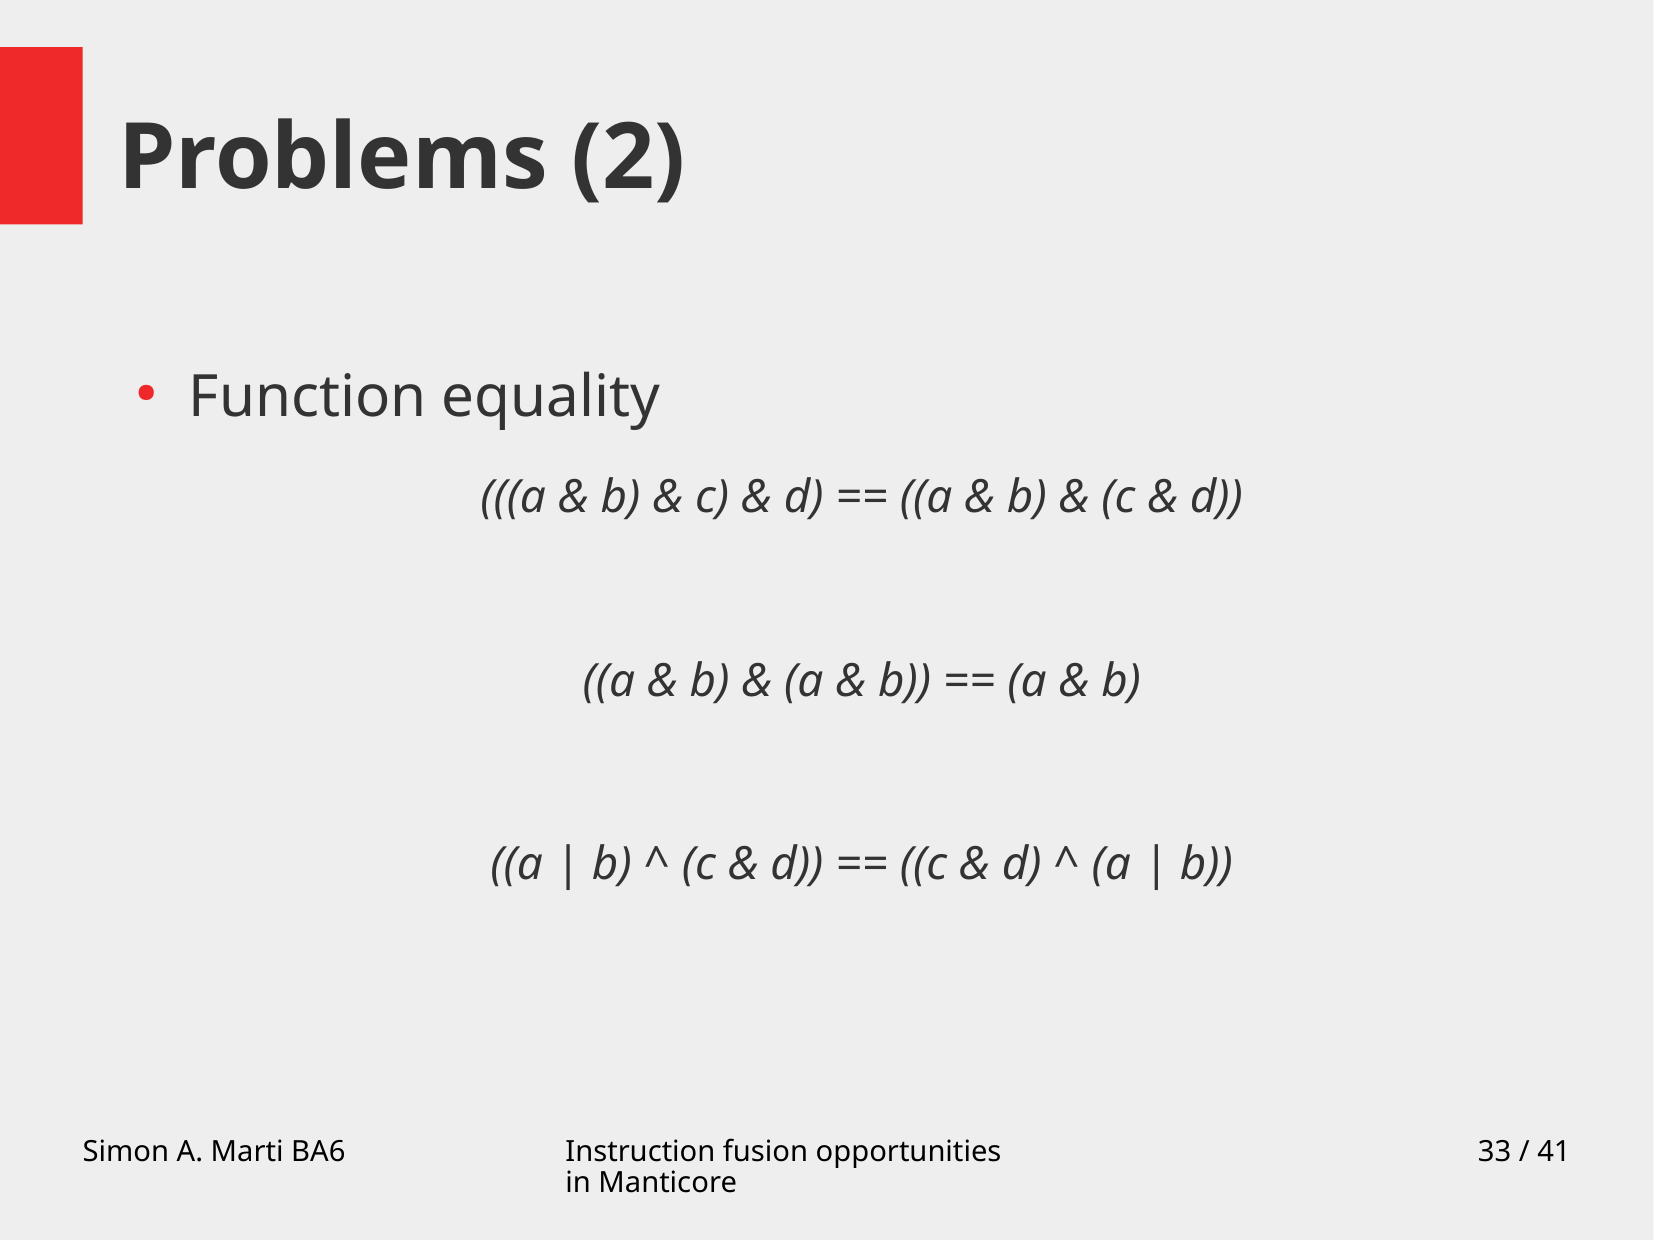

# Problems (2)
Function equality
(((a & b) & c) & d) == ((a & b) & (c & d))
((a & b) & (a & b)) == (a & b)
((a | b) ^ (c & d)) == ((c & d) ^ (a | b))
Simon A. Marti BA6
Instruction fusion opportunities in Manticore
33